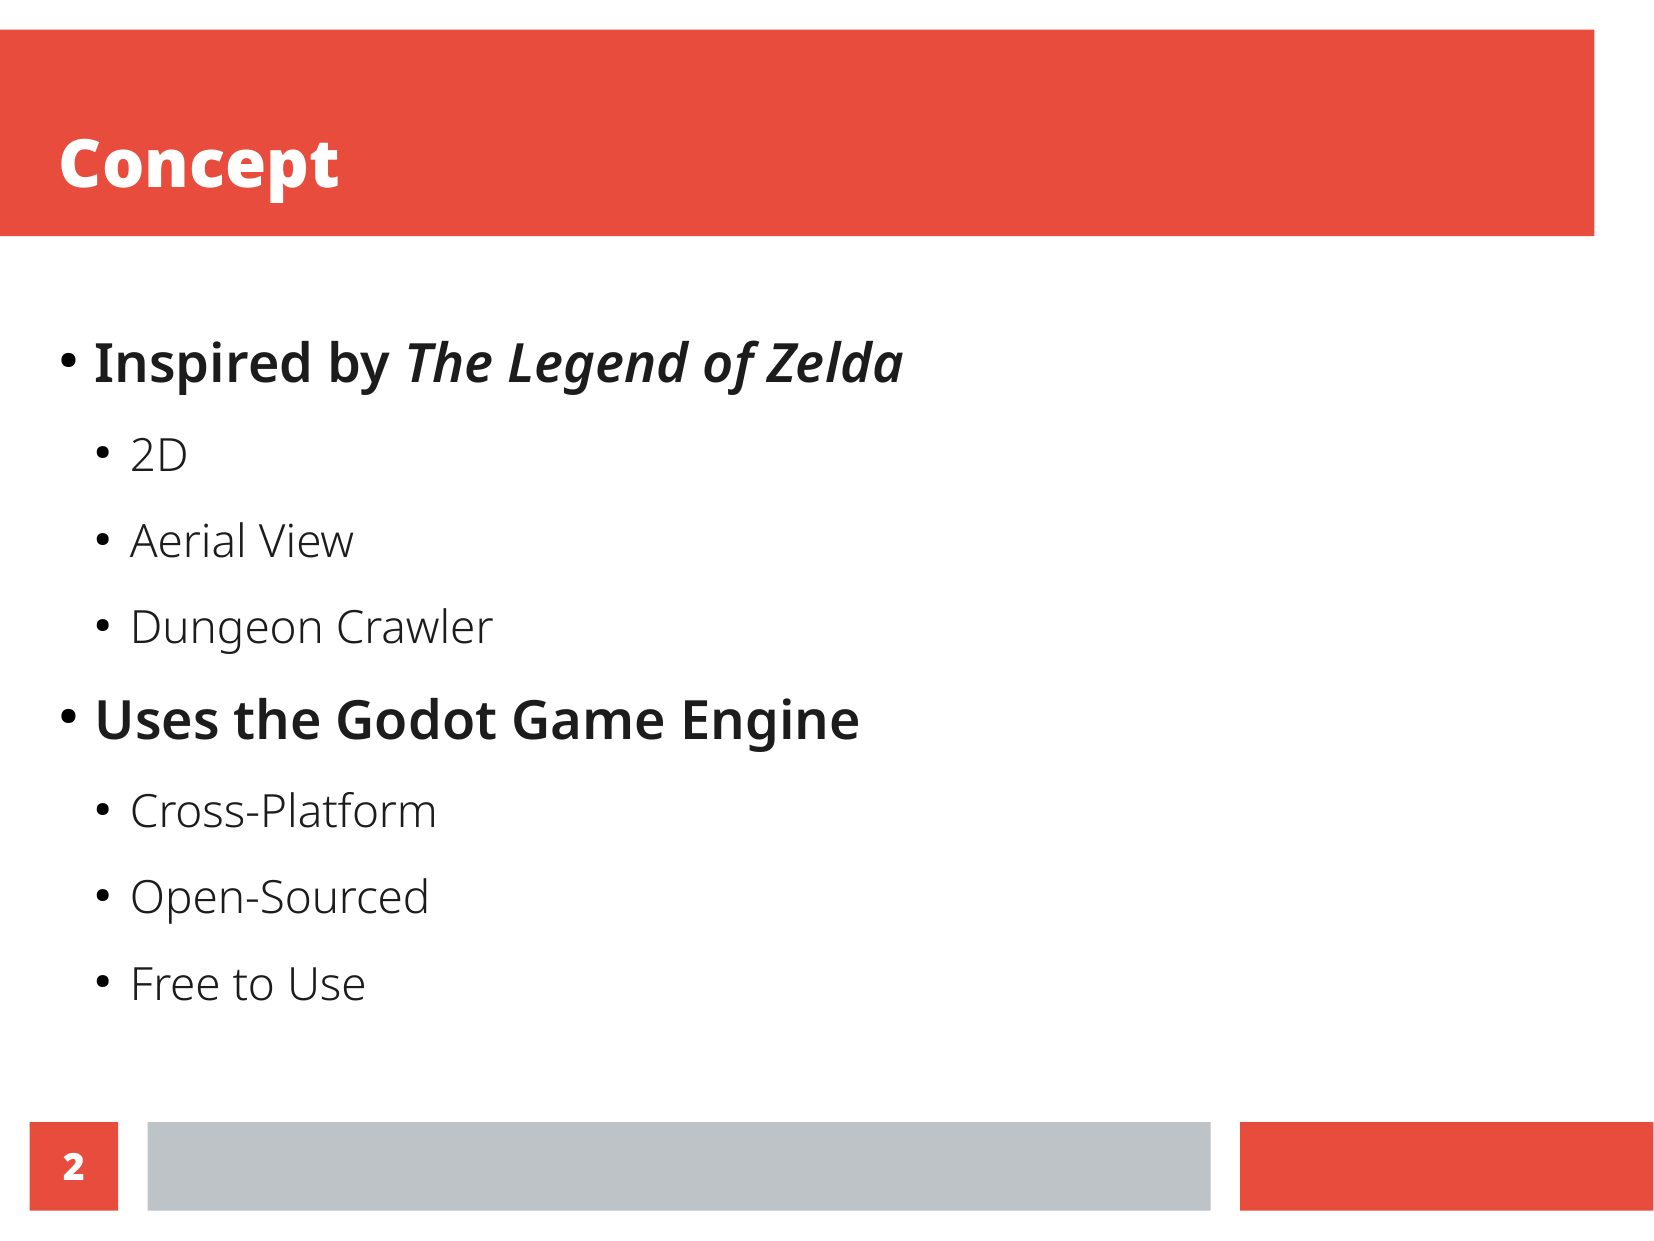

# Concept
Inspired by The Legend of Zelda
2D
Aerial View
Dungeon Crawler
Uses the Godot Game Engine
Cross-Platform
Open-Sourced
Free to Use
2